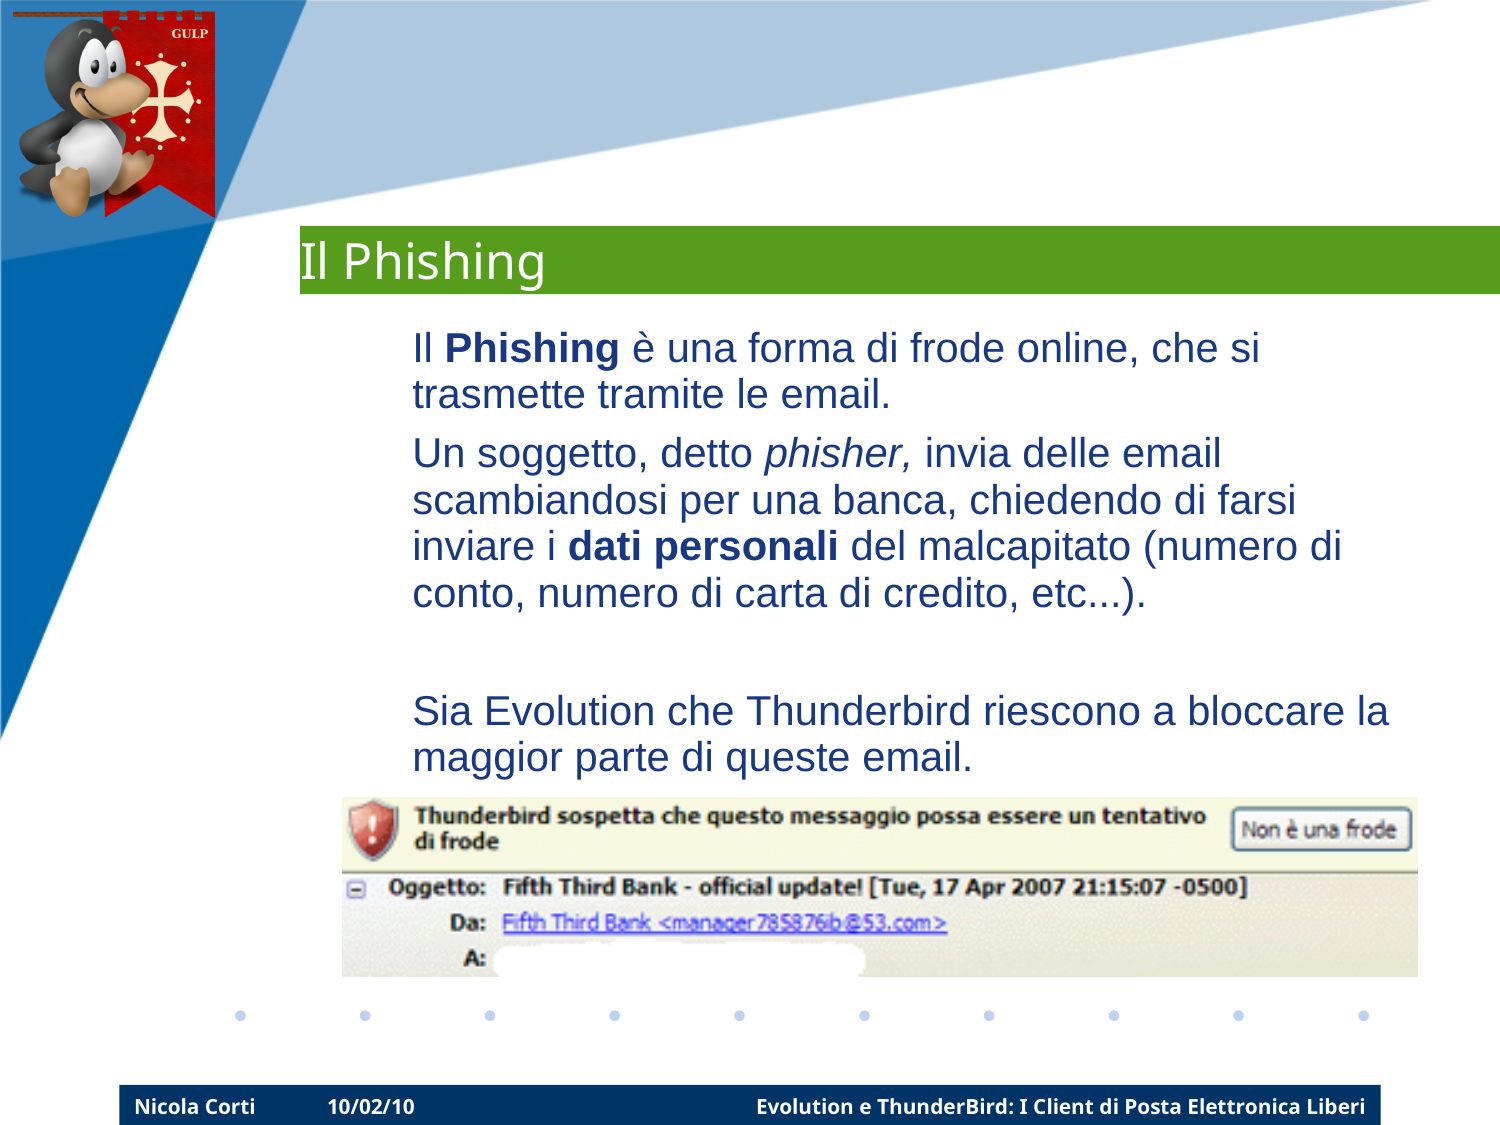

# Il Phishing
Il Phishing è una forma di frode online, che si trasmette tramite le email.
Un soggetto, detto phisher, invia delle email scambiandosi per una banca, chiedendo di farsi inviare i dati personali del malcapitato (numero di conto, numero di carta di credito, etc...).
Sia Evolution che Thunderbird riescono a bloccare la maggior parte di queste email.